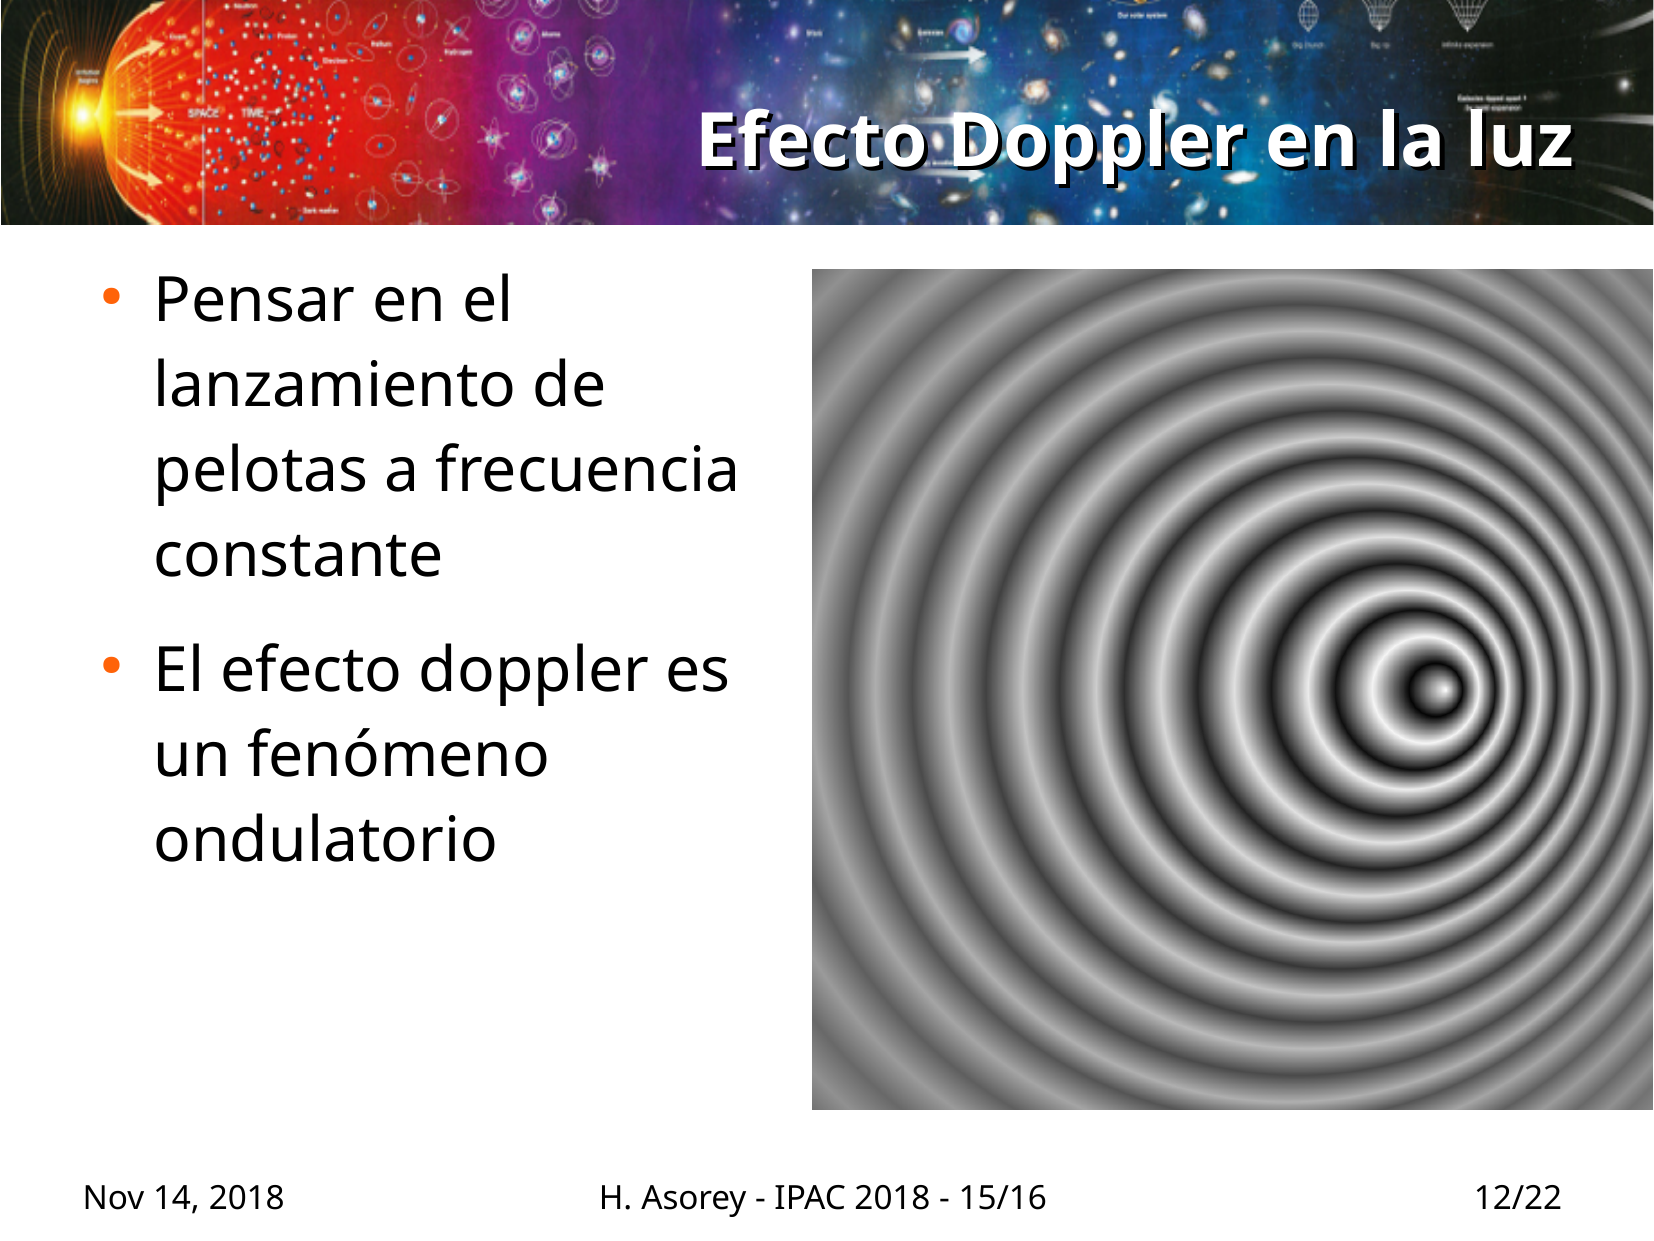

# Efecto Doppler en la luz
Pensar en el lanzamiento de pelotas a frecuencia constante
El efecto doppler es un fenómeno ondulatorio
Nov 14, 2018
H. Asorey - IPAC 2018 - 15/16
12